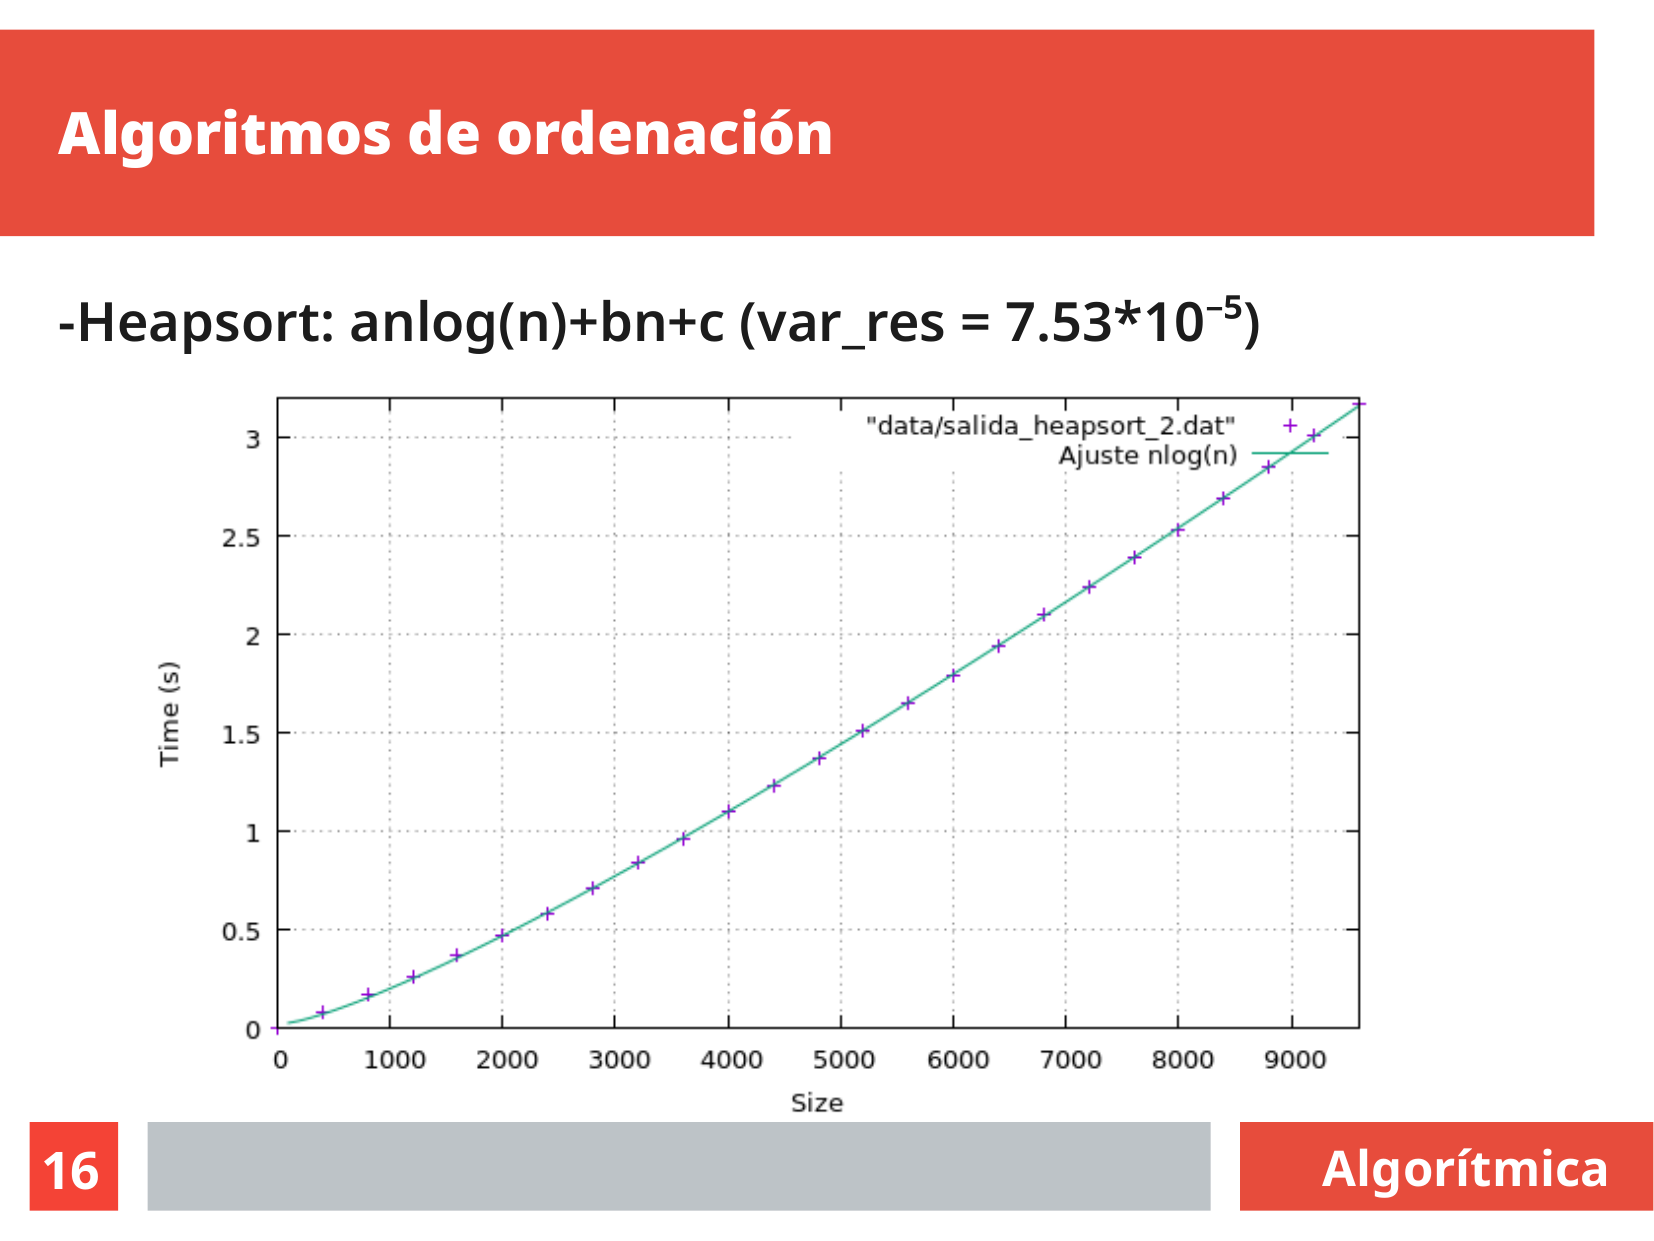

# Algoritmos de ordenación
-Heapsort: anlog(n)+bn+c (var_res = 7.53*10⁻⁵)
16
Algorítmica